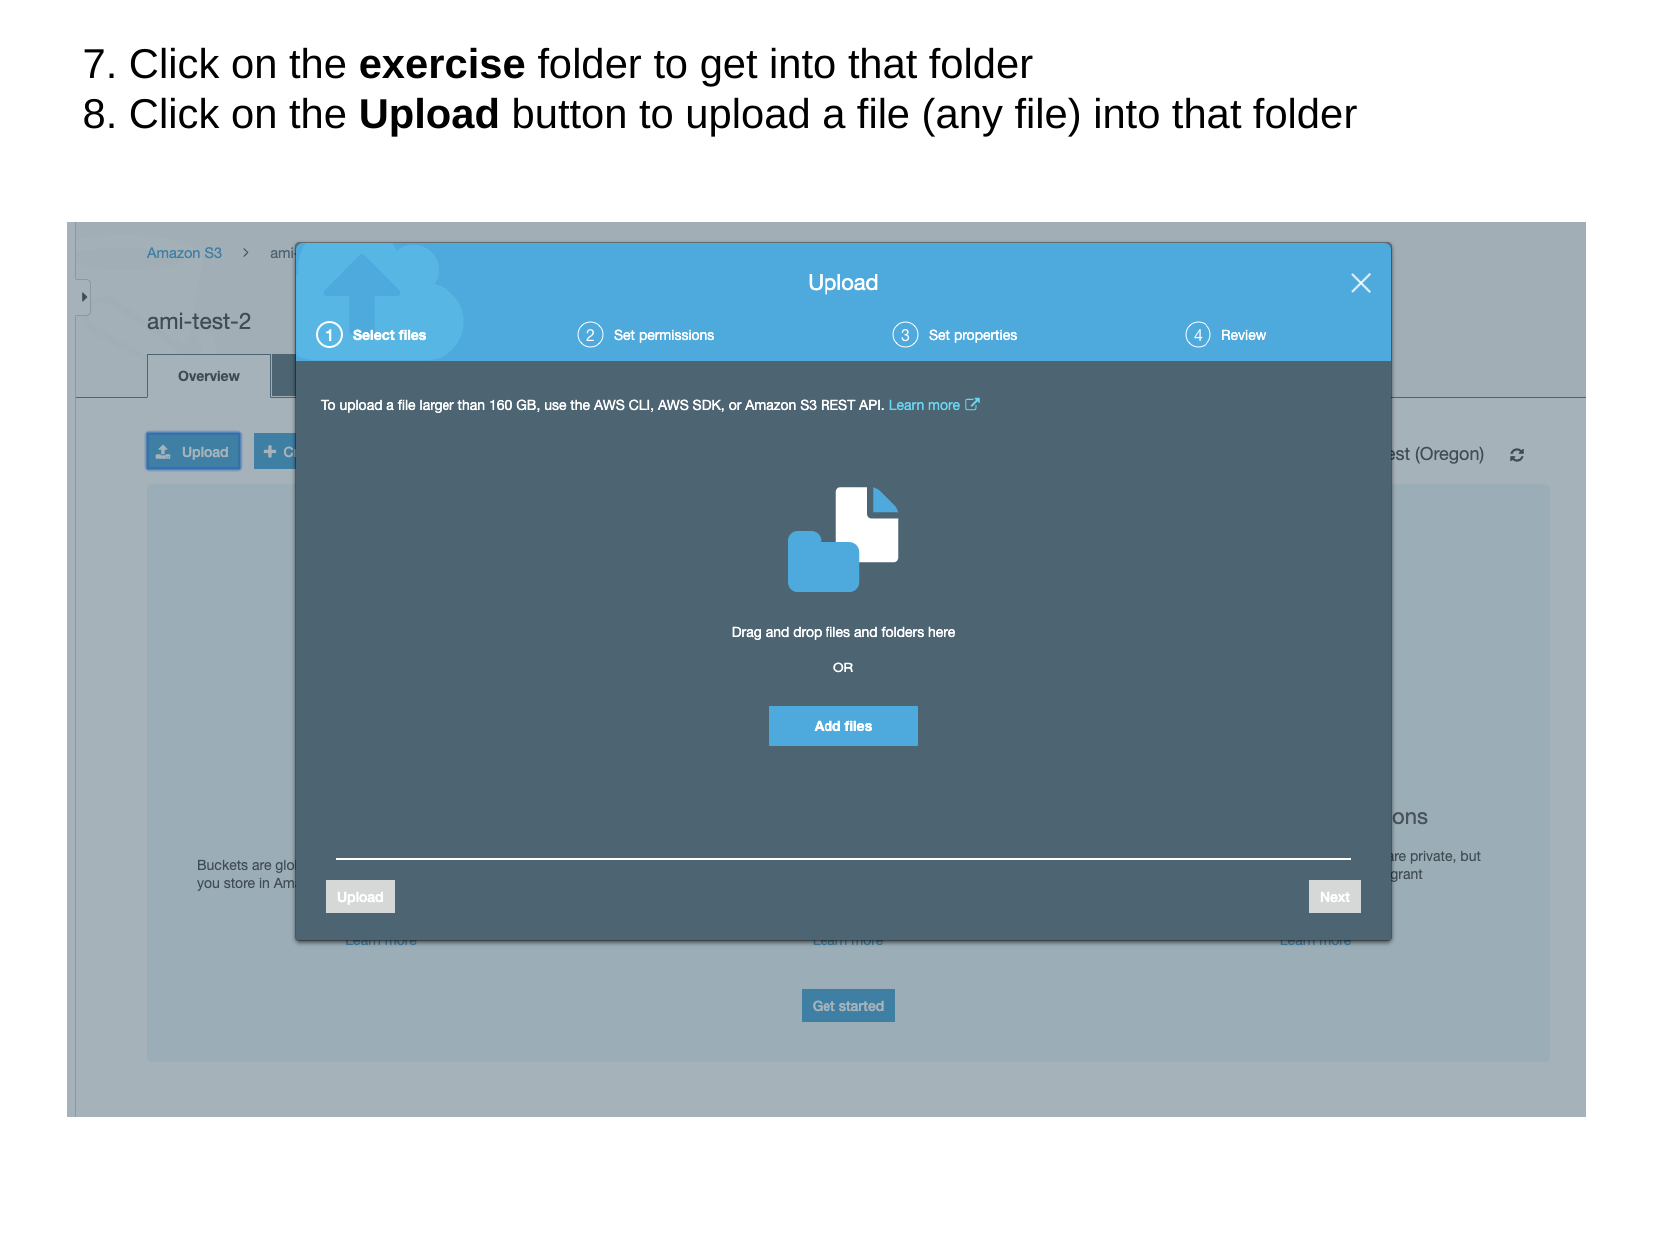

# 7. Click on the exercise folder to get into that folder
8. Click on the Upload button to upload a file (any file) into that folder